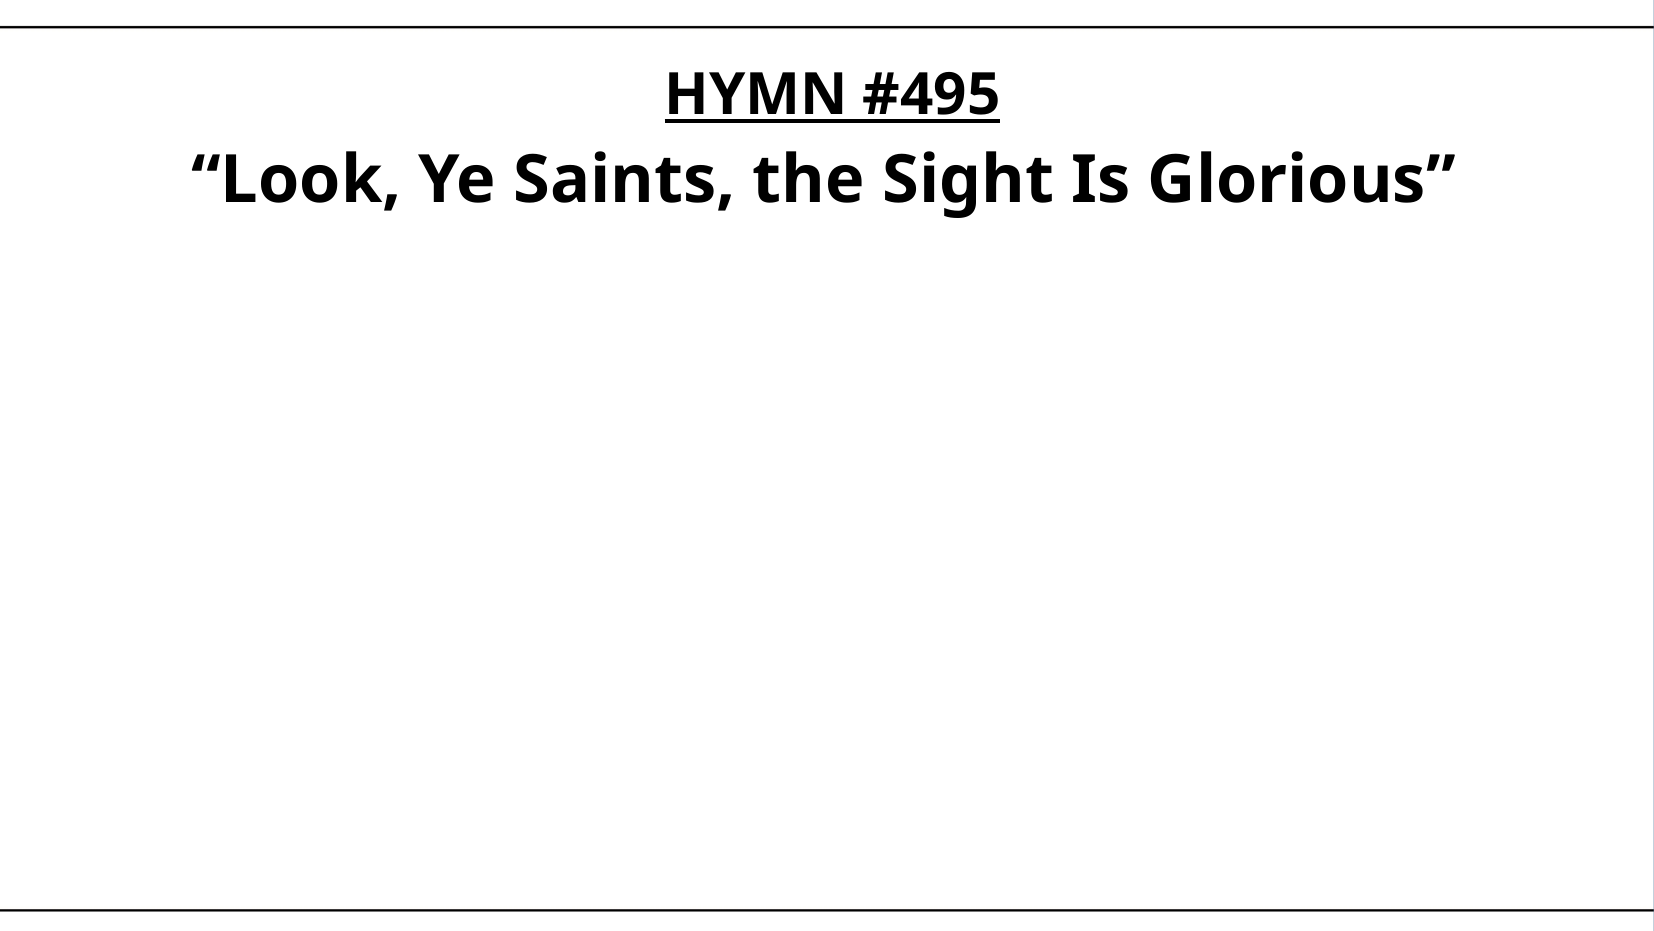

HYMN #495
“Look, Ye Saints, the Sight Is Glorious”